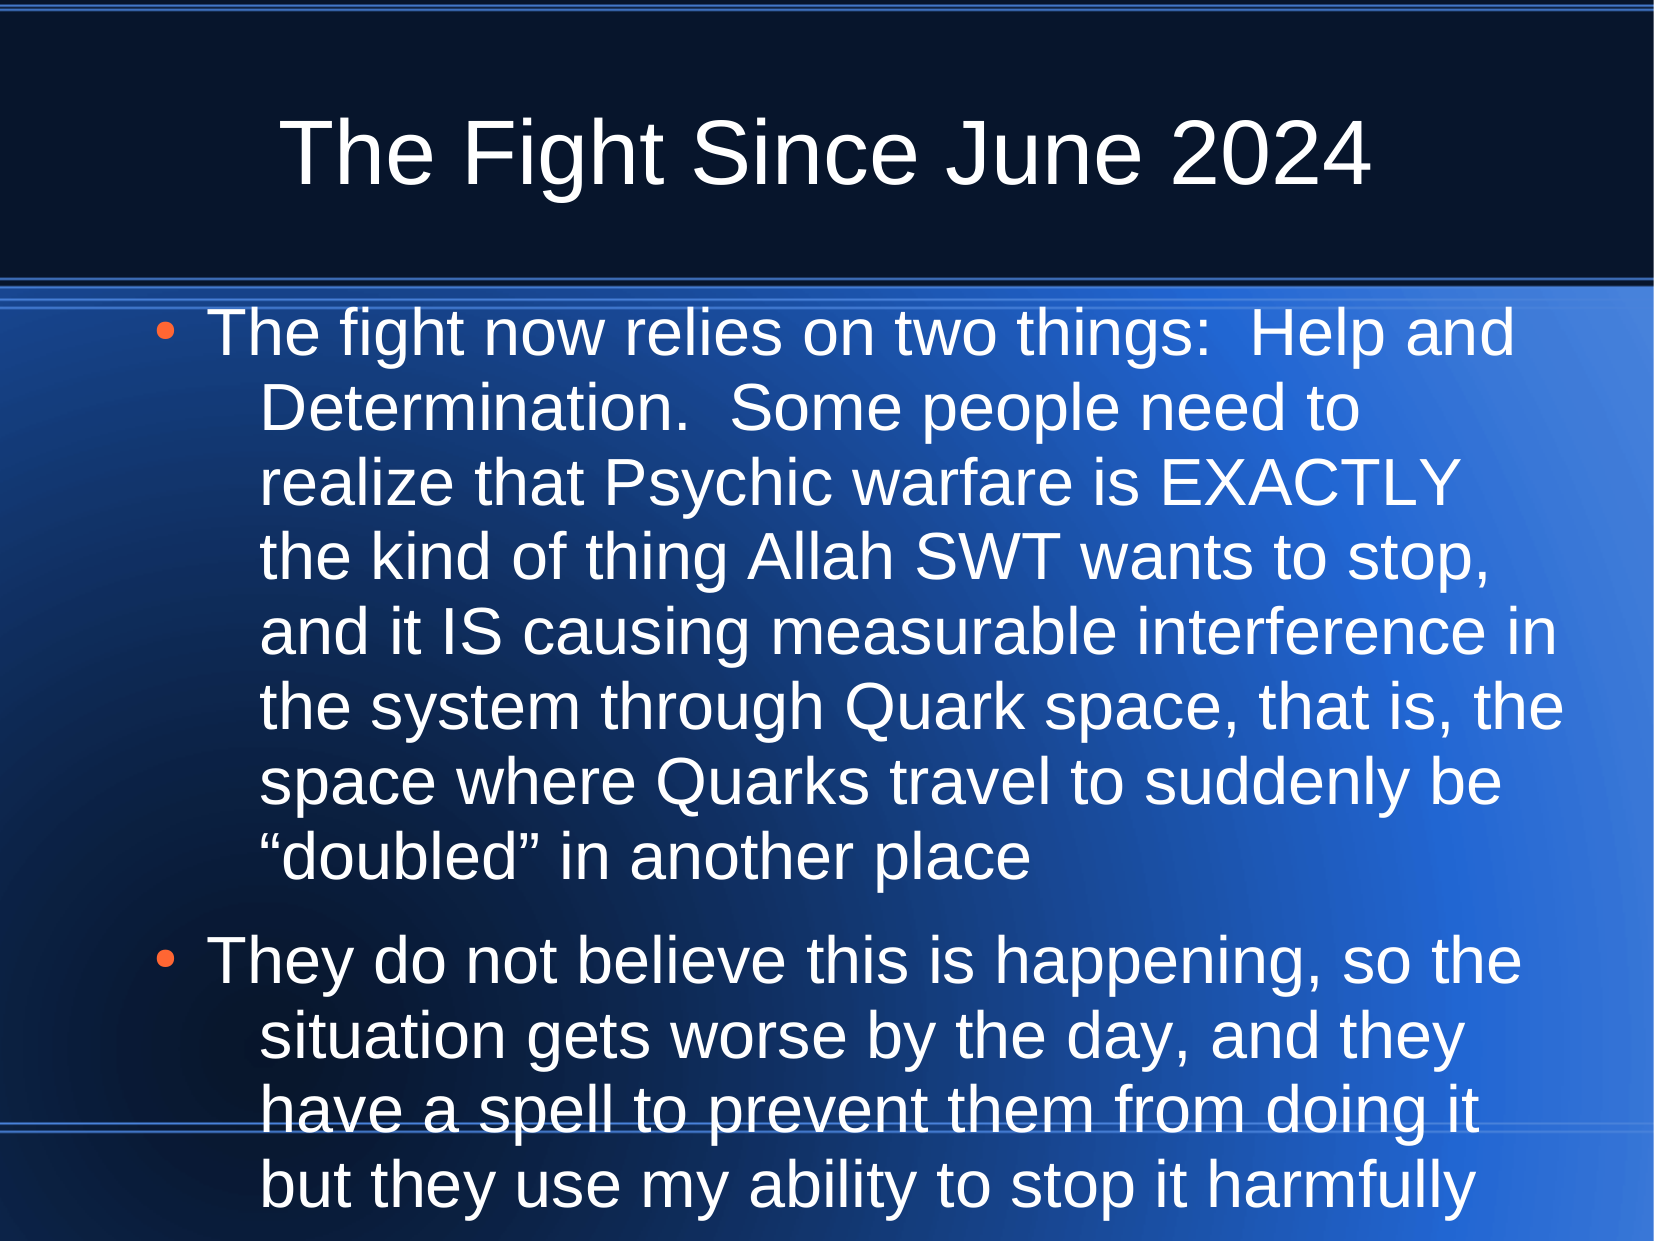

# The Fight Since June 2024
The fight now relies on two things: Help and Determination. Some people need to realize that Psychic warfare is EXACTLY the kind of thing Allah SWT wants to stop, and it IS causing measurable interference in the system through Quark space, that is, the space where Quarks travel to suddenly be “doubled” in another place
They do not believe this is happening, so the situation gets worse by the day, and they have a spell to prevent them from doing it but they use my ability to stop it harmfully